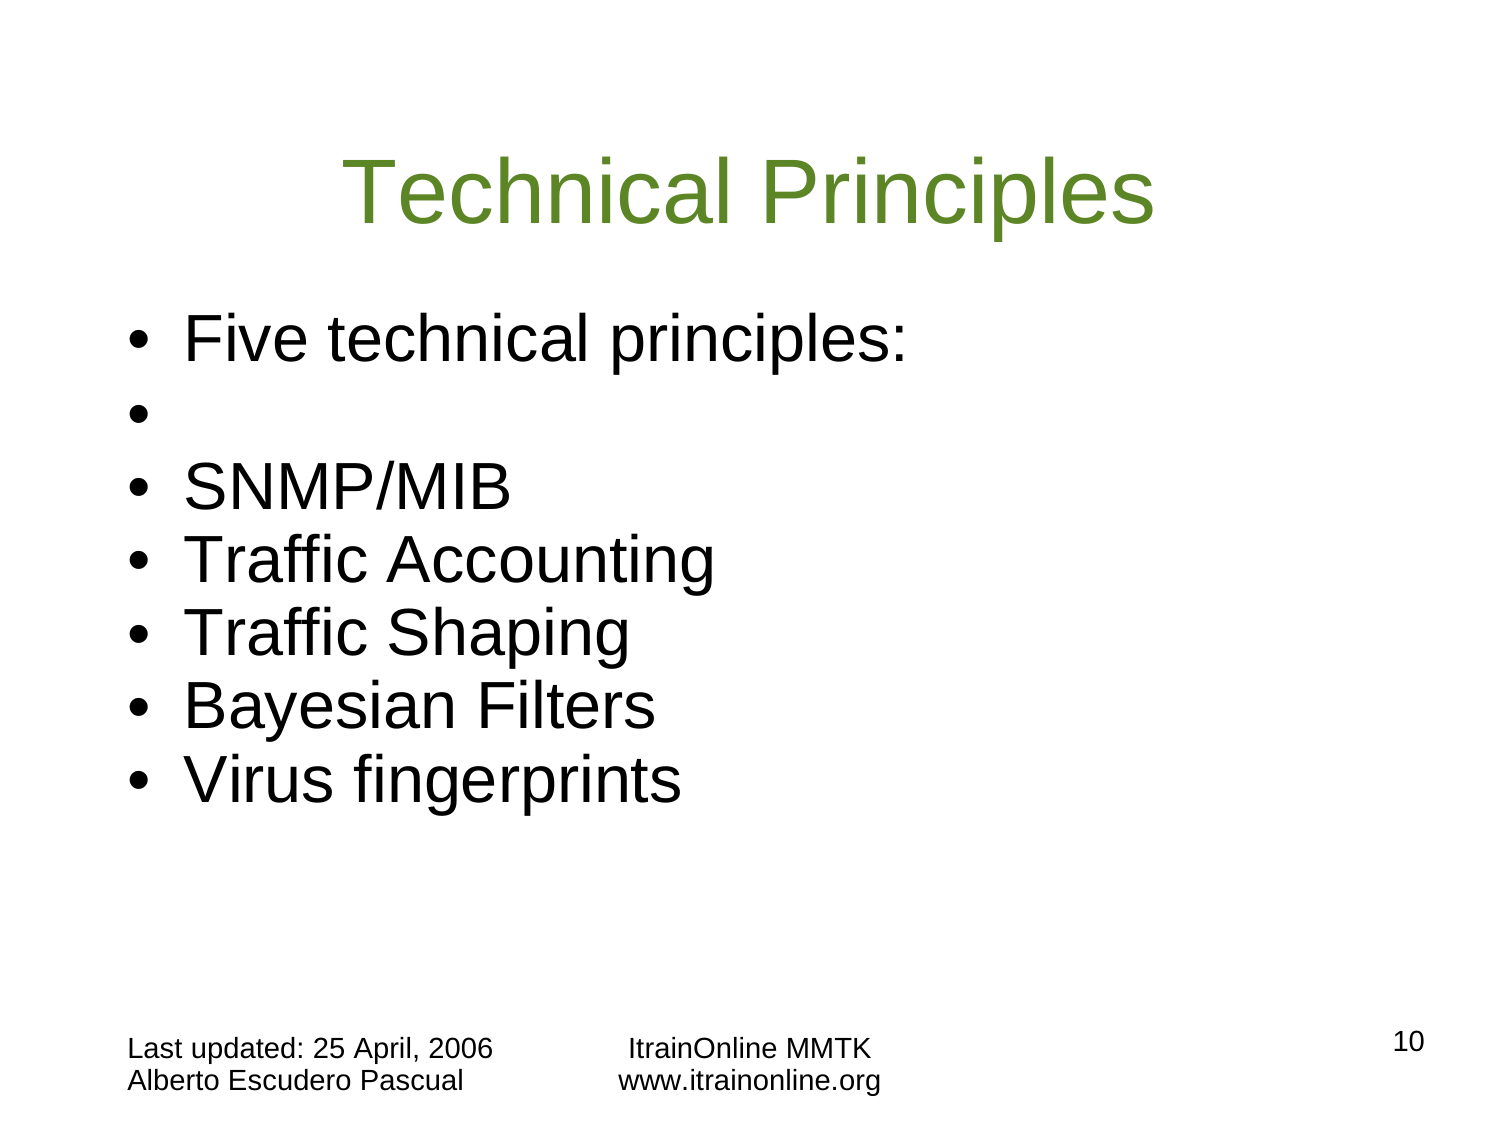

Technical Principles
Five technical principles:
SNMP/MIB
Traffic Accounting
Traffic Shaping
Bayesian Filters
Virus fingerprints
10